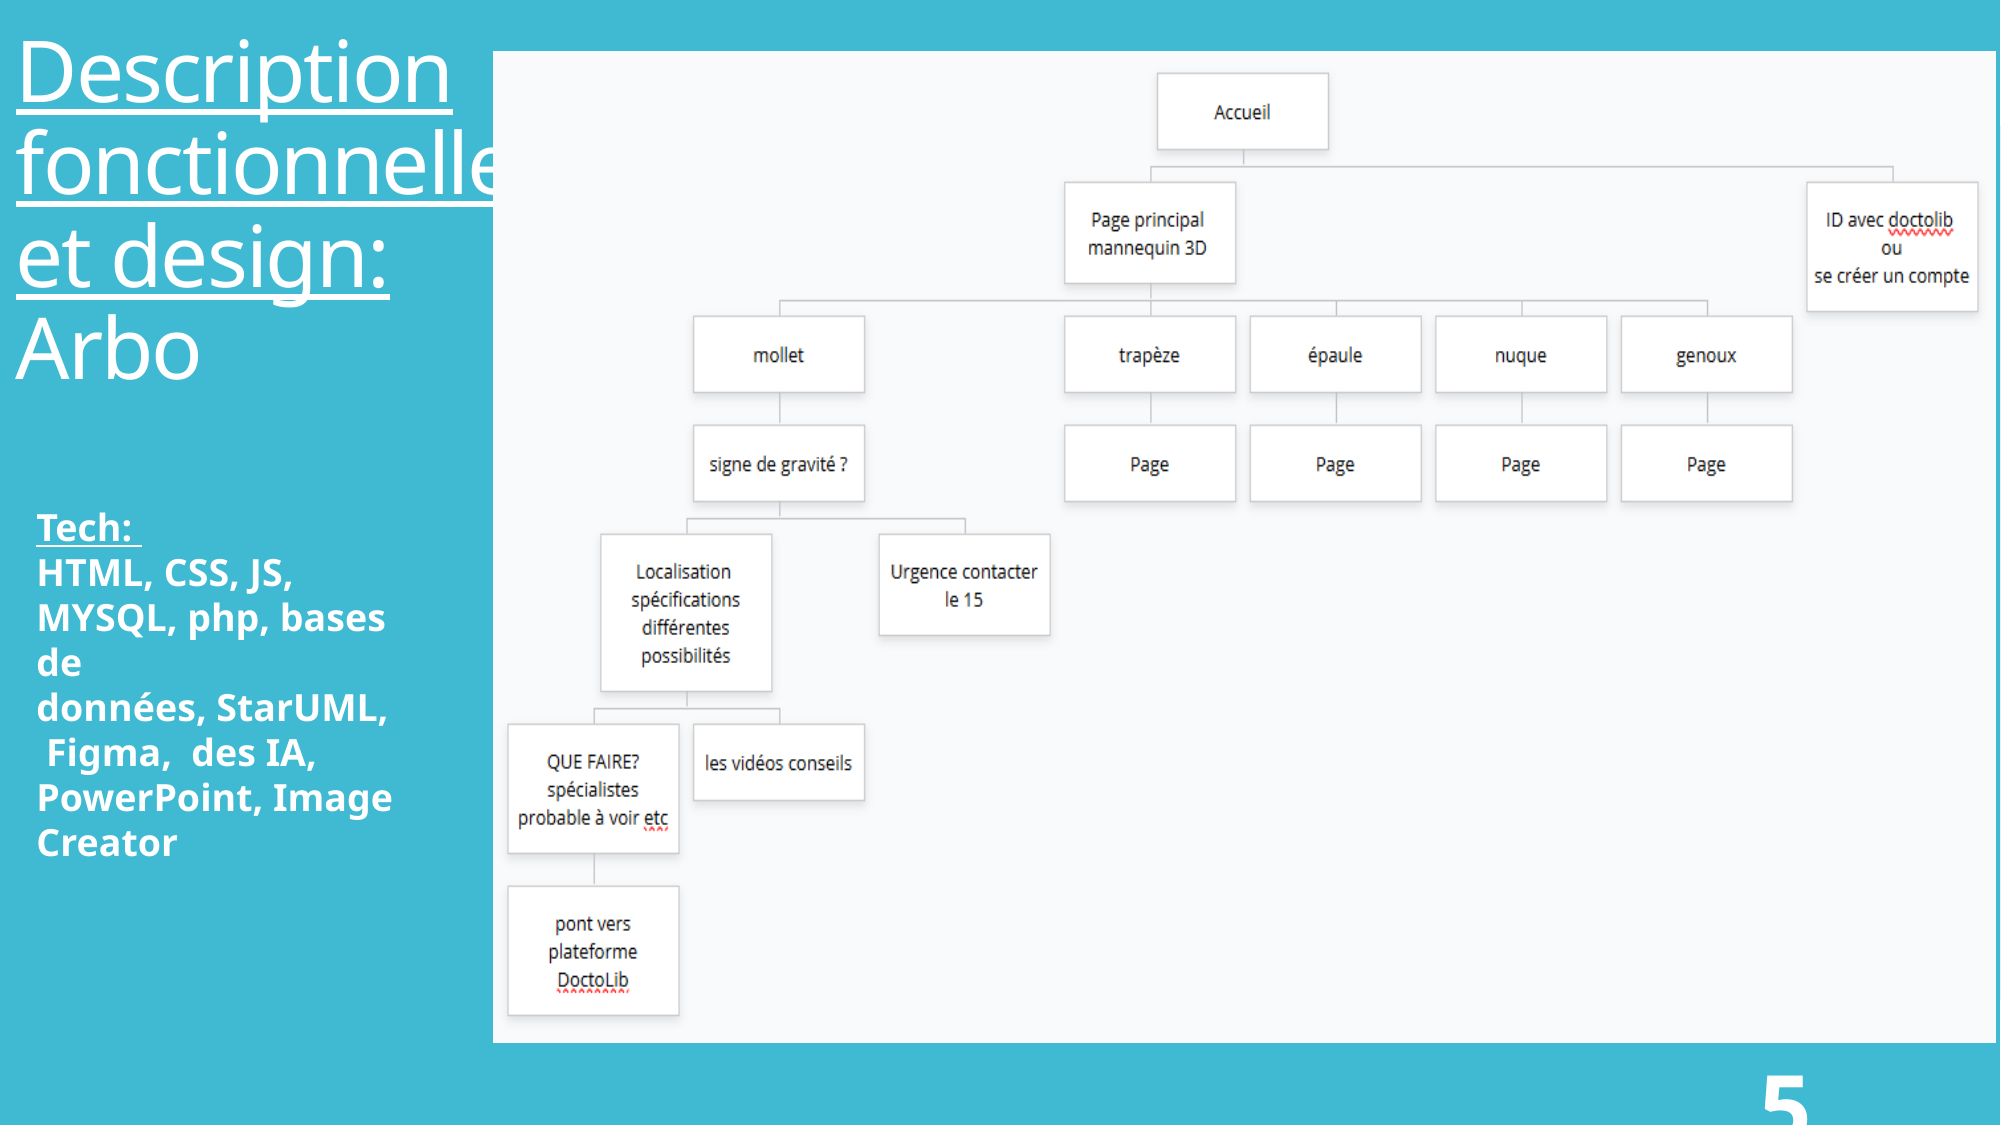

# Description fonctionnelle  et design: Arbo
Tech:
HTML, CSS, JS,
MYSQL, php, bases de données, StarUML,  Figma,  des IA, 
PowerPoint, Image Creator